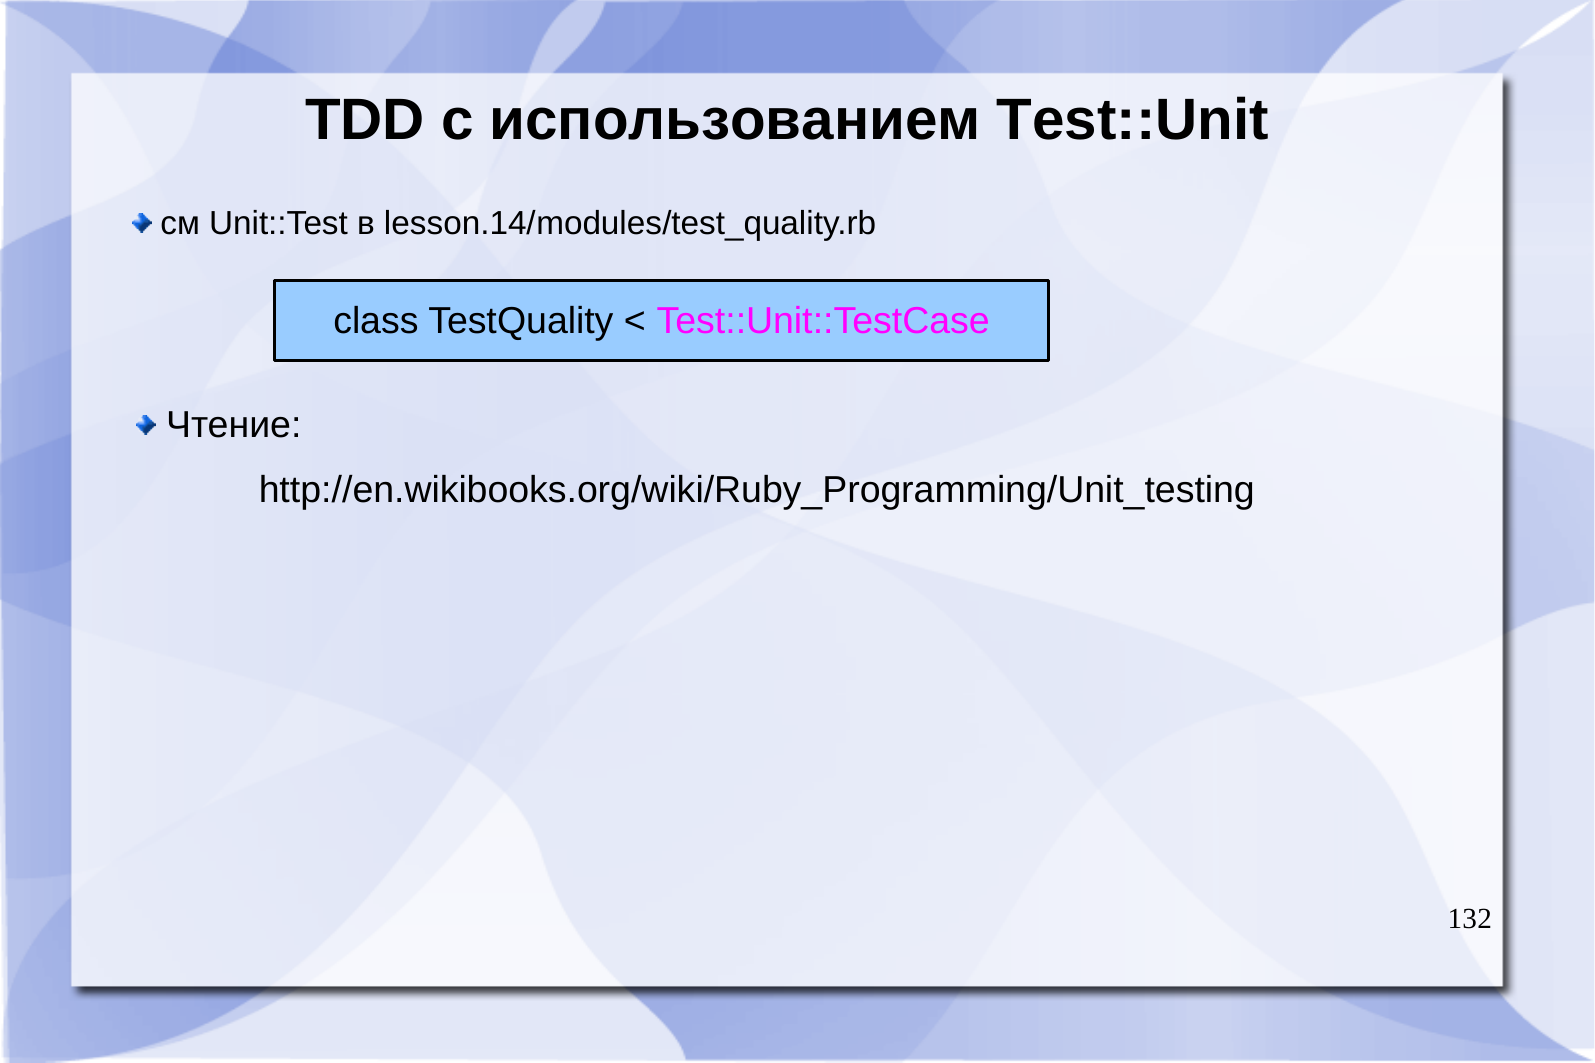

# TDD с использованием Test::Unit
 см Unit::Test в lesson.14/modules/test_quality.rb
class TestQuality < Test::Unit::TestCase
 Чтение:
http://en.wikibooks.org/wiki/Ruby_Programming/Unit_testing
132